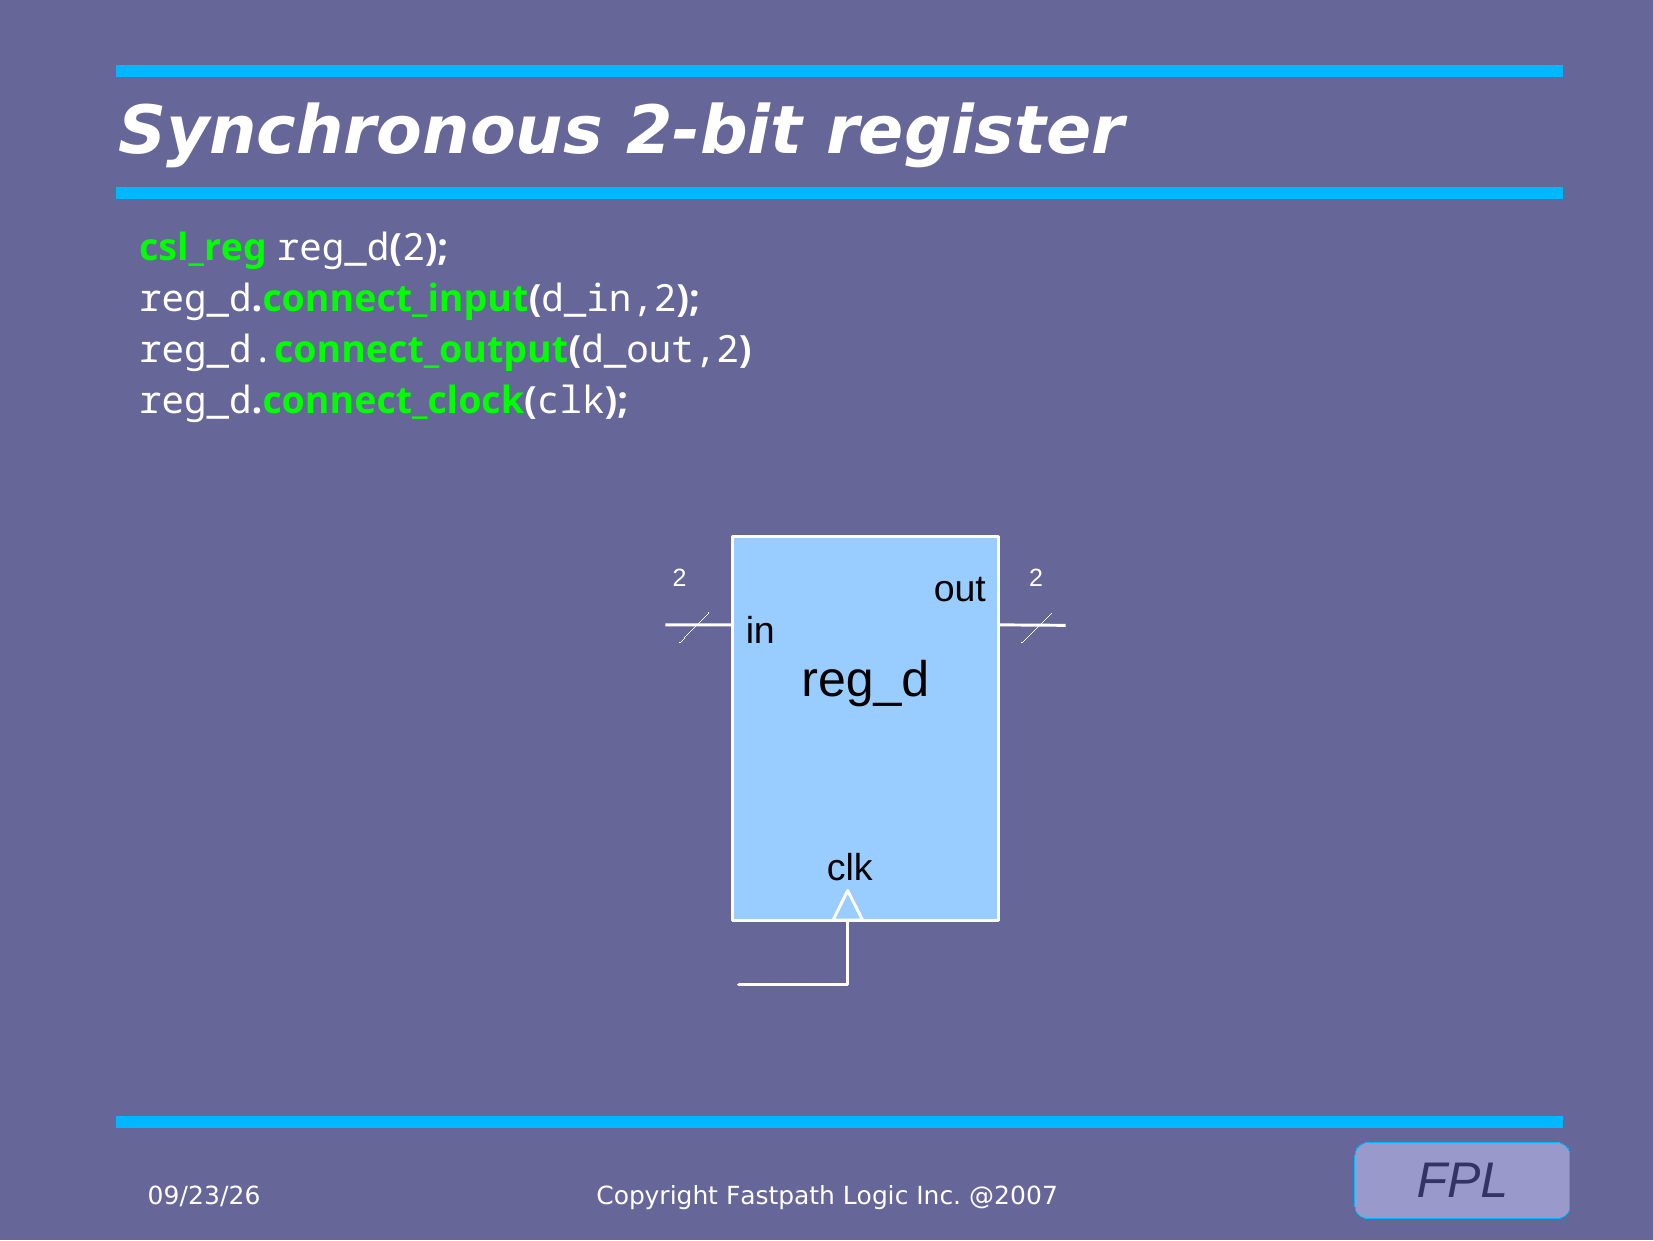

# Synchronous 2-bit register
csl_reg reg_d(2);
reg_d.connect_input(d_in,2);
reg_d.connect_output(d_out,2)
reg_d.connect_clock(clk);
 out
in
reg_d
clk
2
2
Copyright Fastpath Logic Inc. @2007